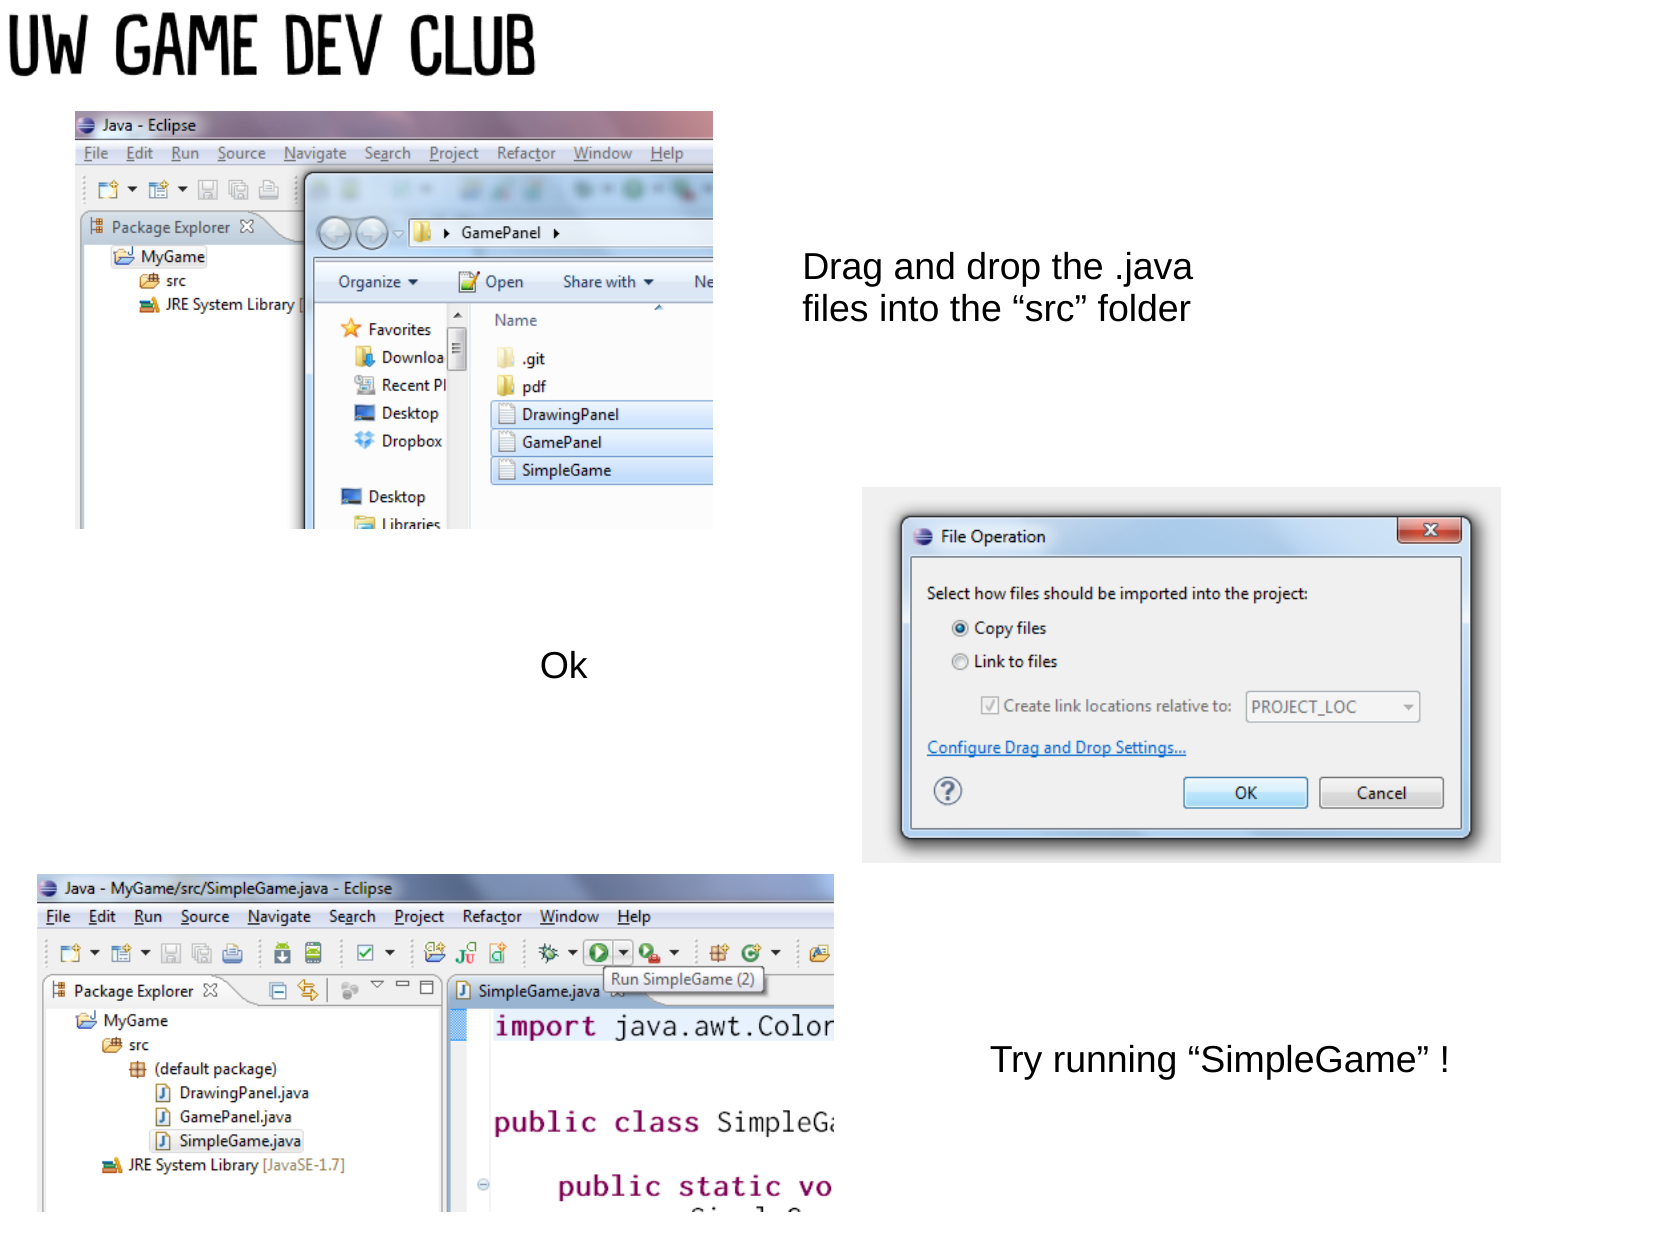

Drag and drop the .java files into the “src” folder
Ok
Try running “SimpleGame” !